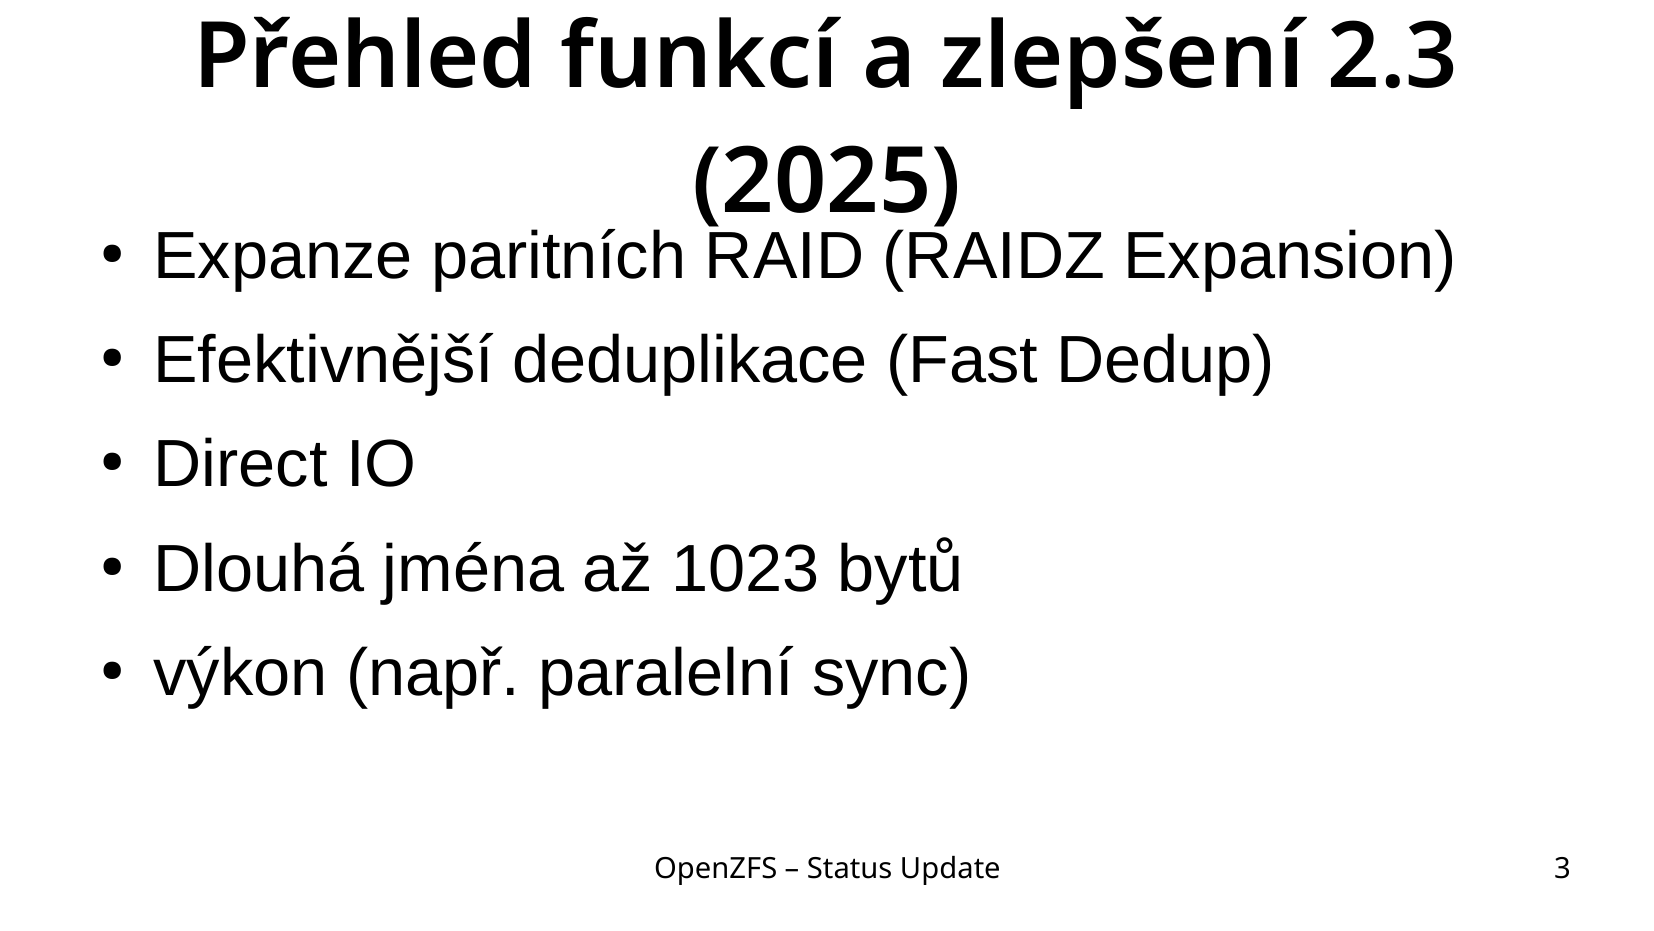

# Přehled funkcí a zlepšení 2.3 (2025)
Expanze paritních RAID (RAIDZ Expansion)
Efektivnější deduplikace (Fast Dedup)
Direct IO
Dlouhá jména až 1023 bytů
výkon (např. paralelní sync)
OpenZFS – Status Update
3